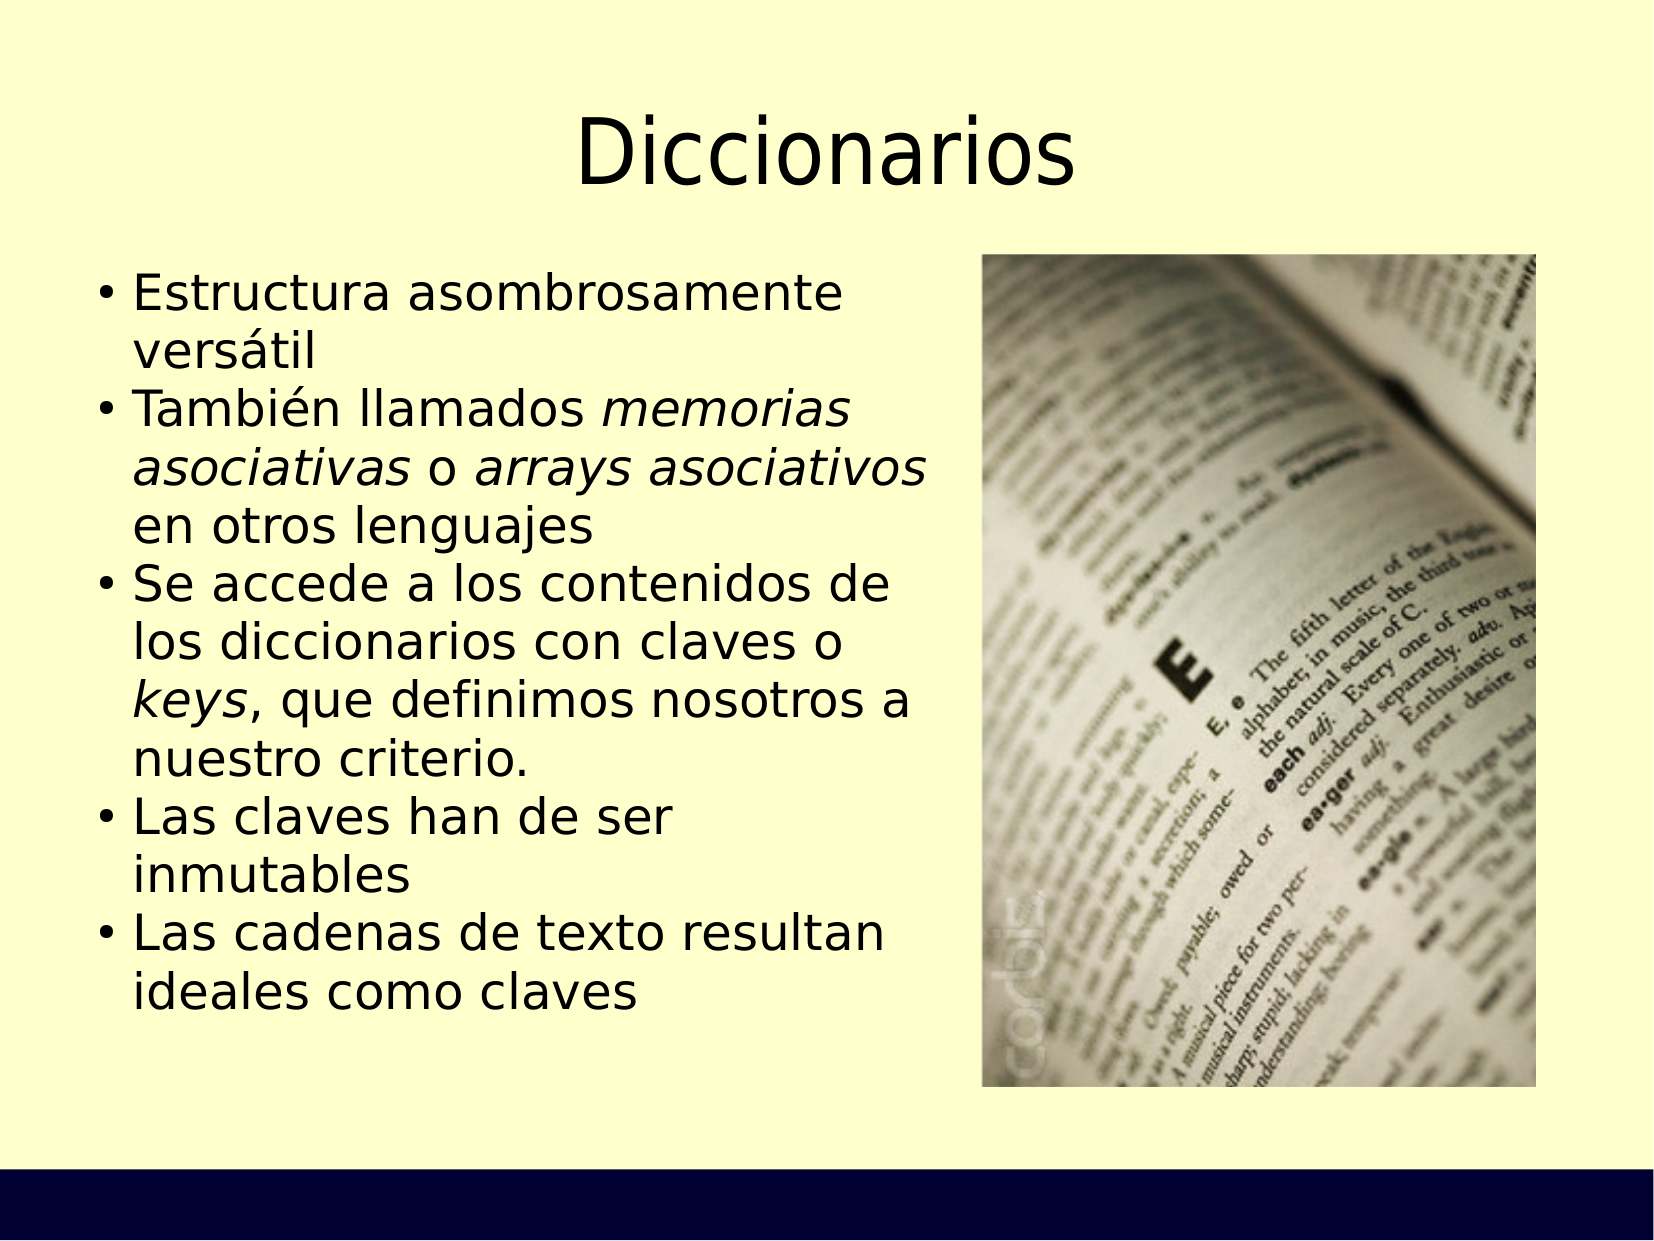

# Diccionarios
Estructura asombrosamente versátil
También llamados memorias asociativas o arrays asociativos en otros lenguajes
Se accede a los contenidos de los diccionarios con claves o keys, que definimos nosotros a nuestro criterio.
Las claves han de ser inmutables
Las cadenas de texto resultan ideales como claves